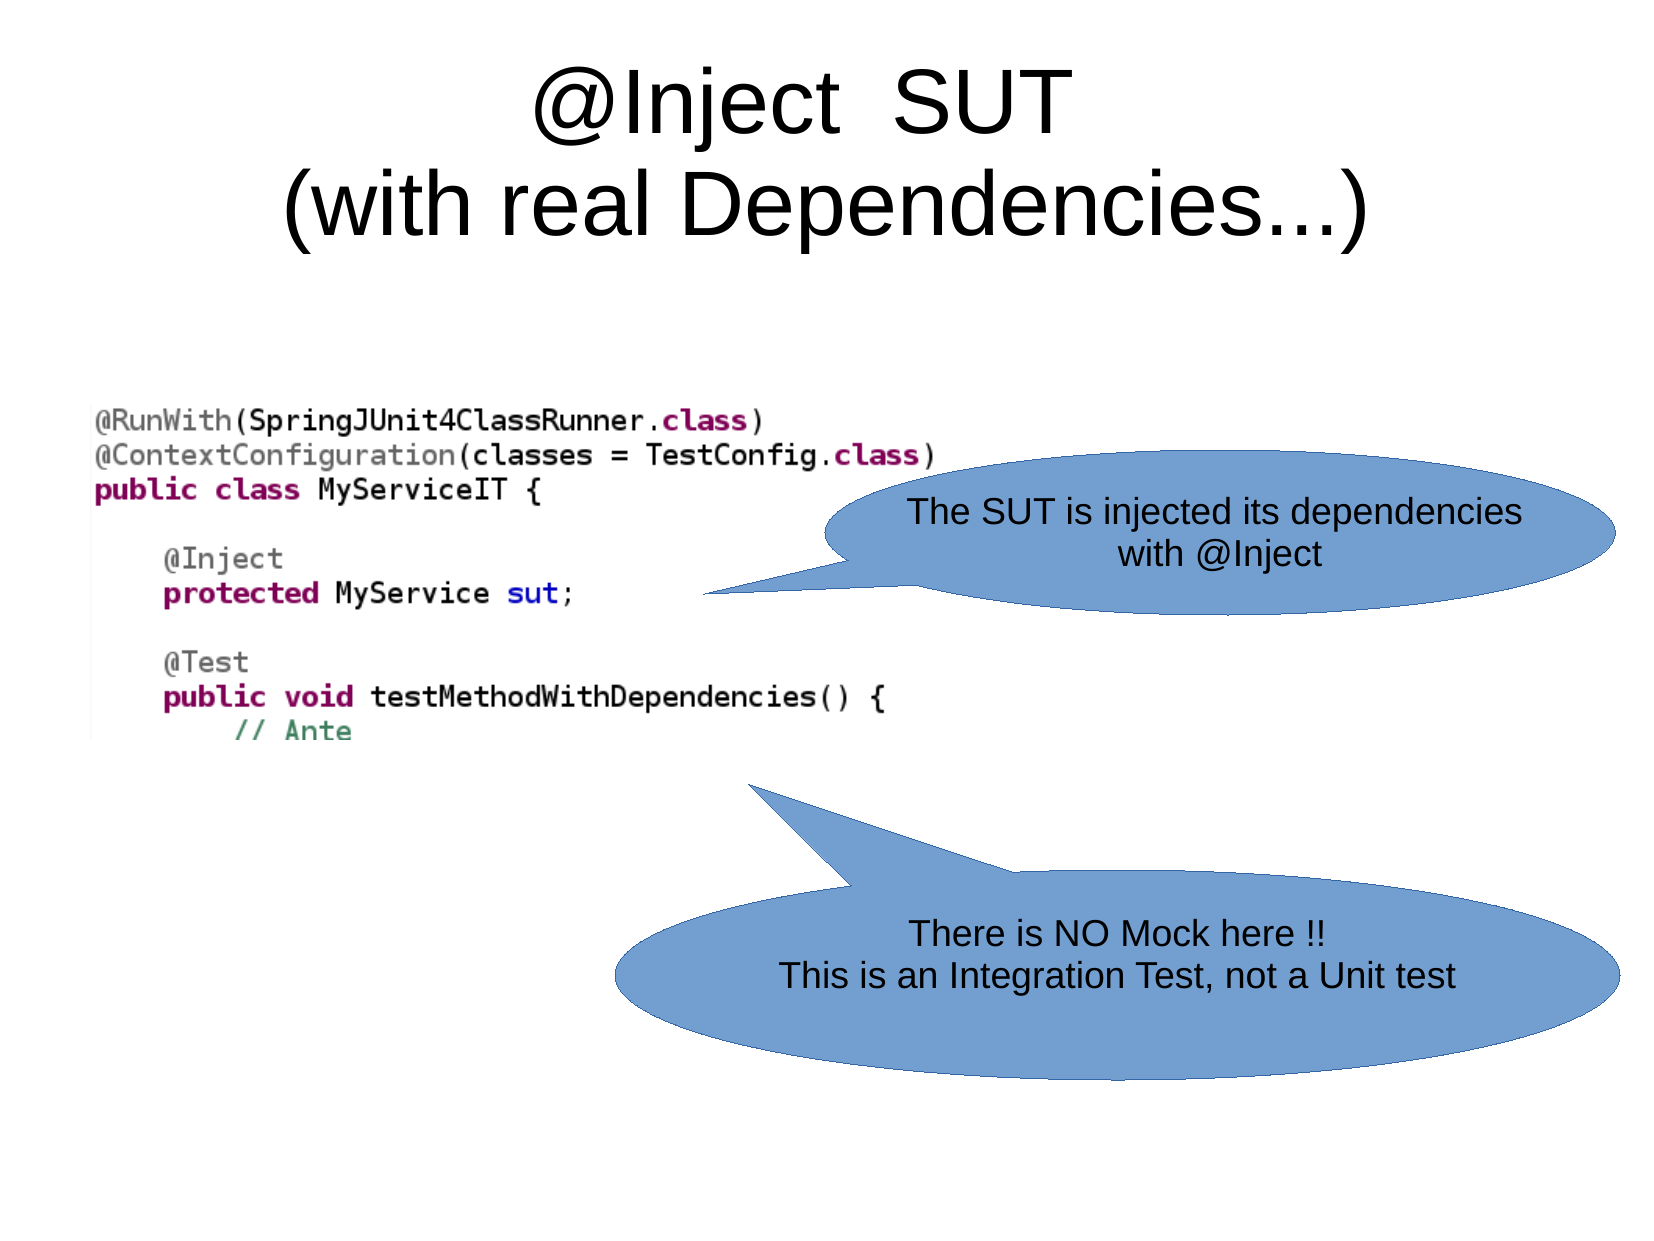

# @Inject SUT (with real Dependencies...)
The SUT is injected its dependencies
with @Inject
There is NO Mock here !!
This is an Integration Test, not a Unit test